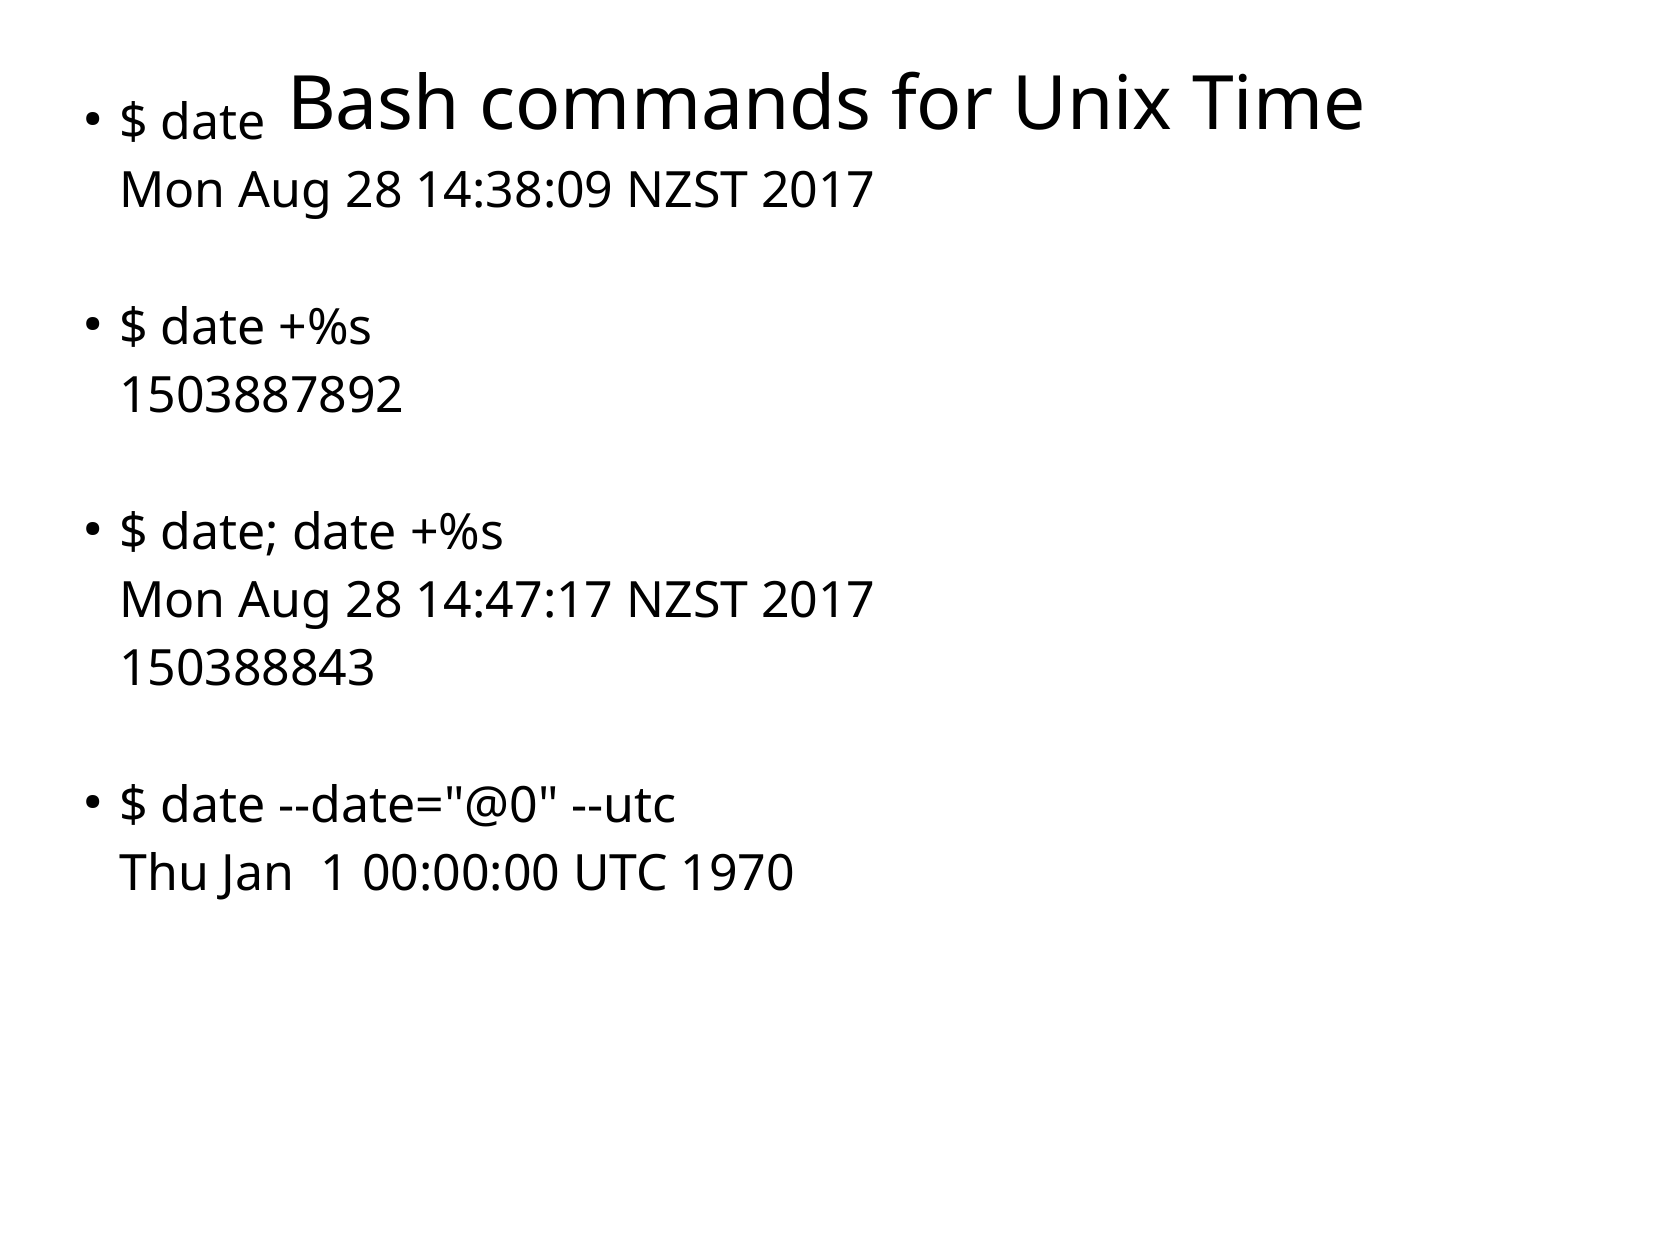

# Bash commands for Unix Time
$ date
Mon Aug 28 14:38:09 NZST 2017
$ date +%s
1503887892
$ date; date +%s
Mon Aug 28 14:47:17 NZST 2017
150388843
$ date --date="@0" --utc
Thu Jan 1 00:00:00 UTC 1970